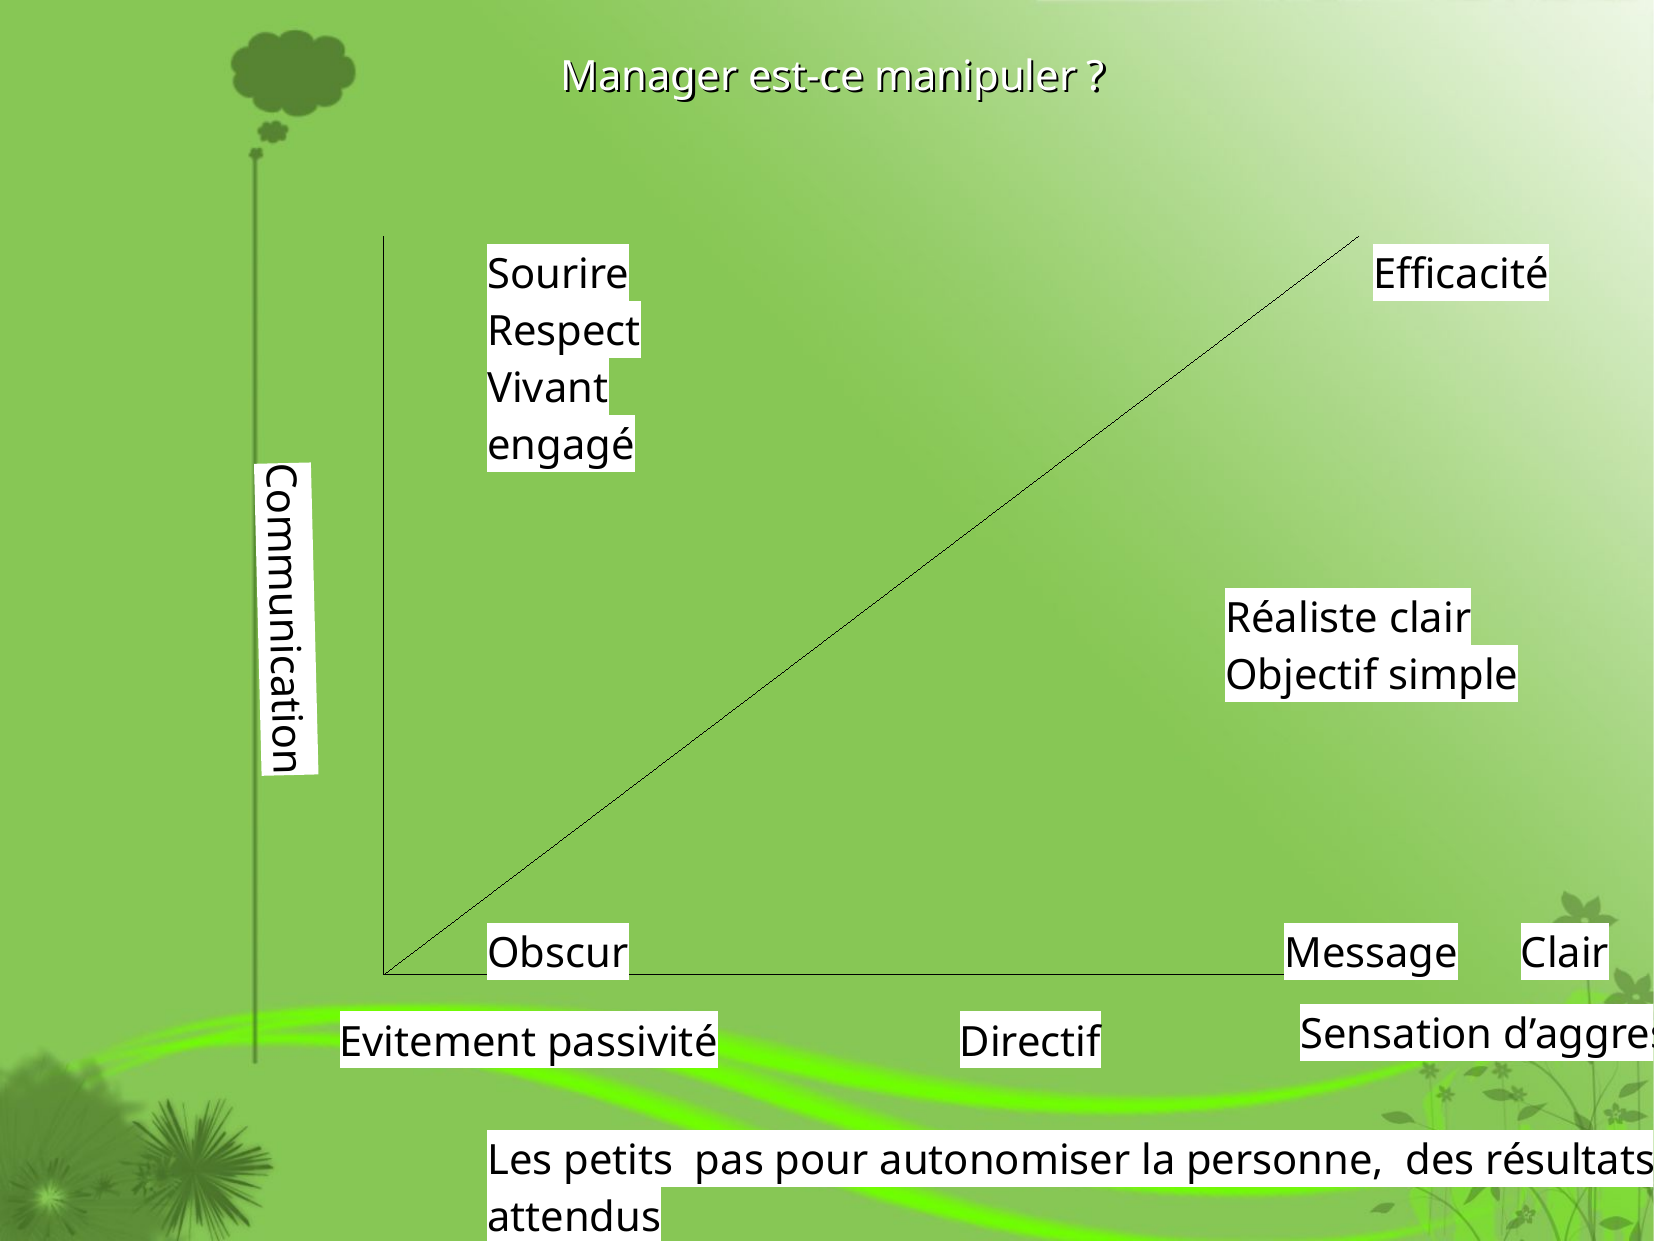

# Manager est-ce manipuler ?
Sourire
Respect
Vivant
engagé
Efficacité
Réaliste clair
Objectif simple
Communication
Obscur
Message
Clair
Sensation d’aggressivité
Evitement passivité
Directif
Les petits pas pour autonomiser la personne, des résultats concrets
attendus